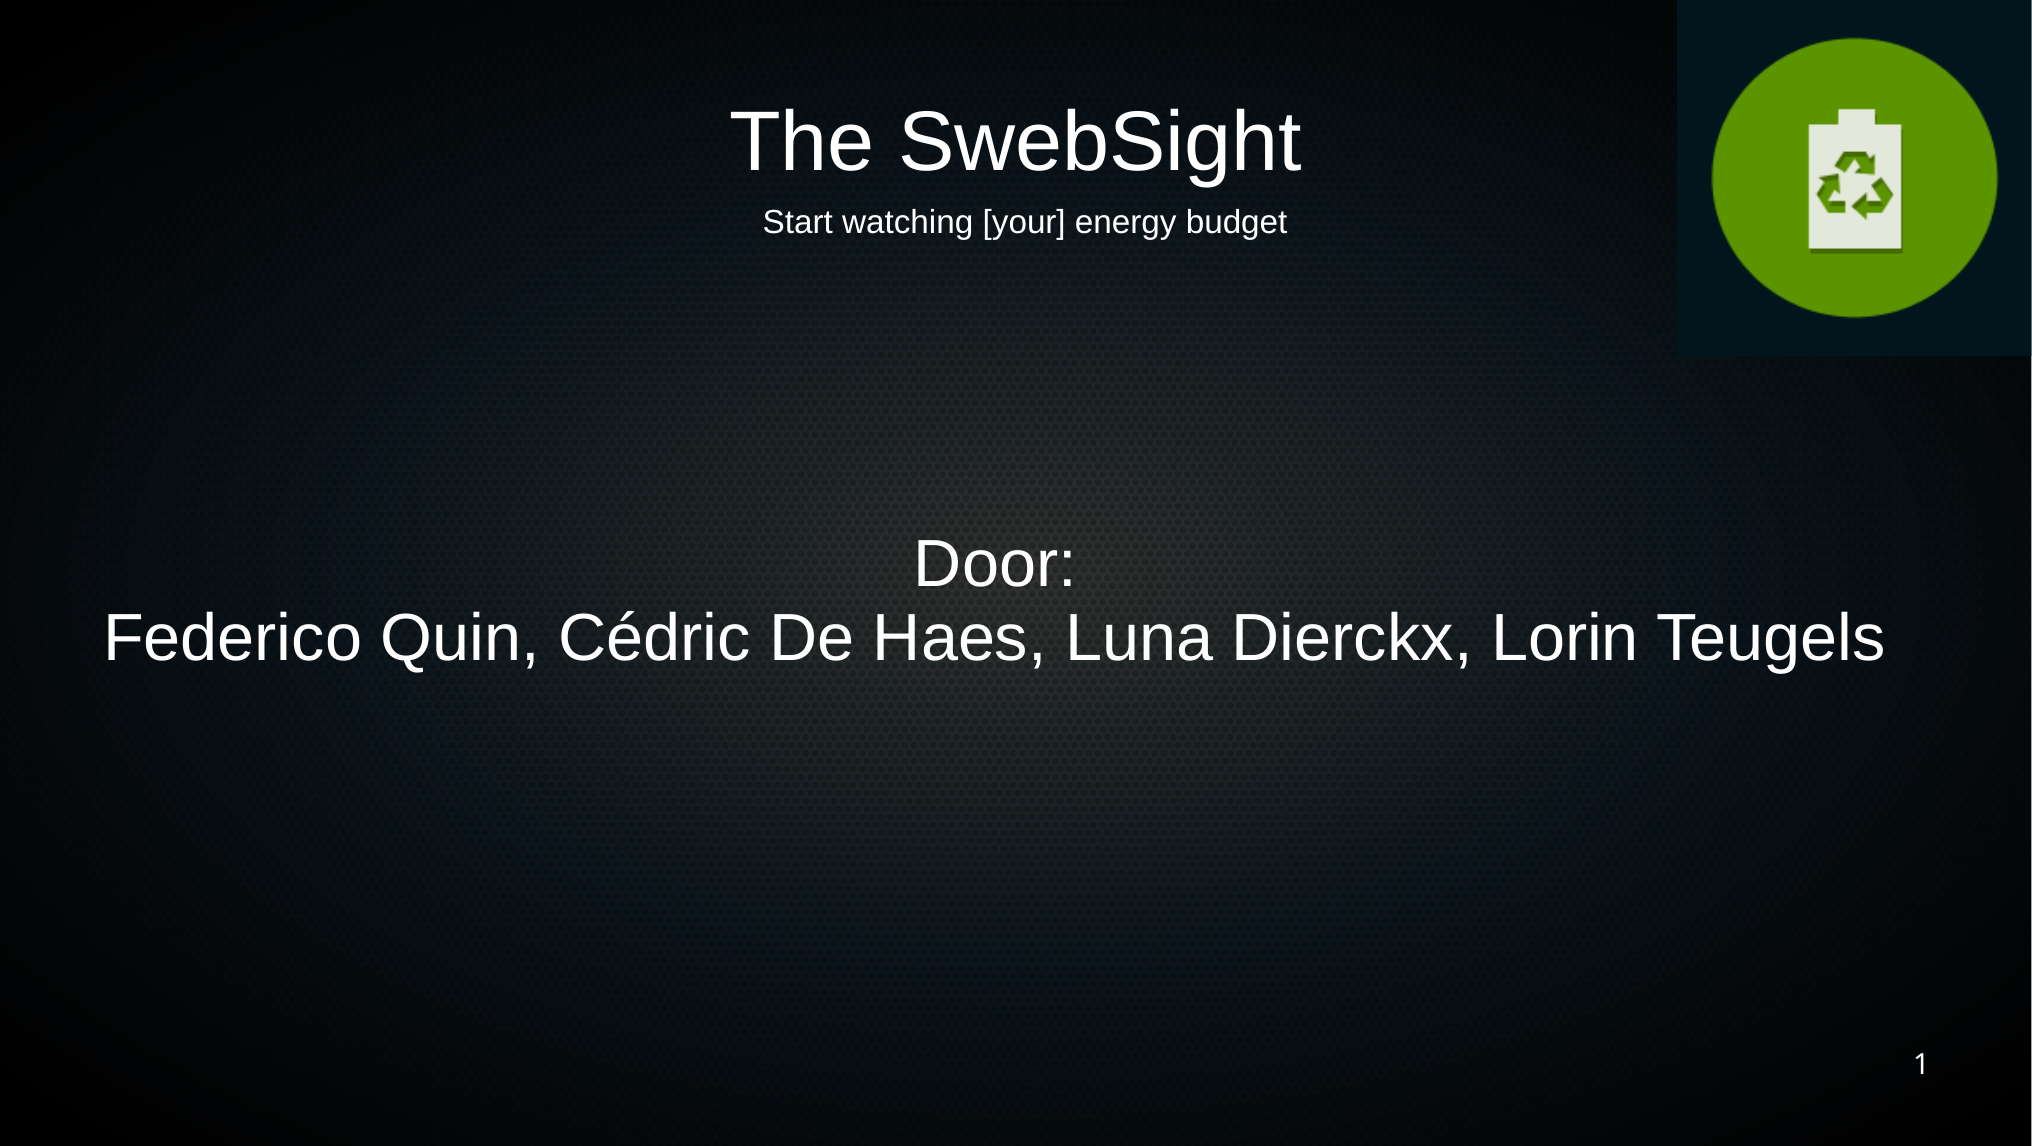

# The SwebSight
Start watching [your] energy budget
Door:
Federico Quin, Cédric De Haes, Luna Dierckx, Lorin Teugels
1